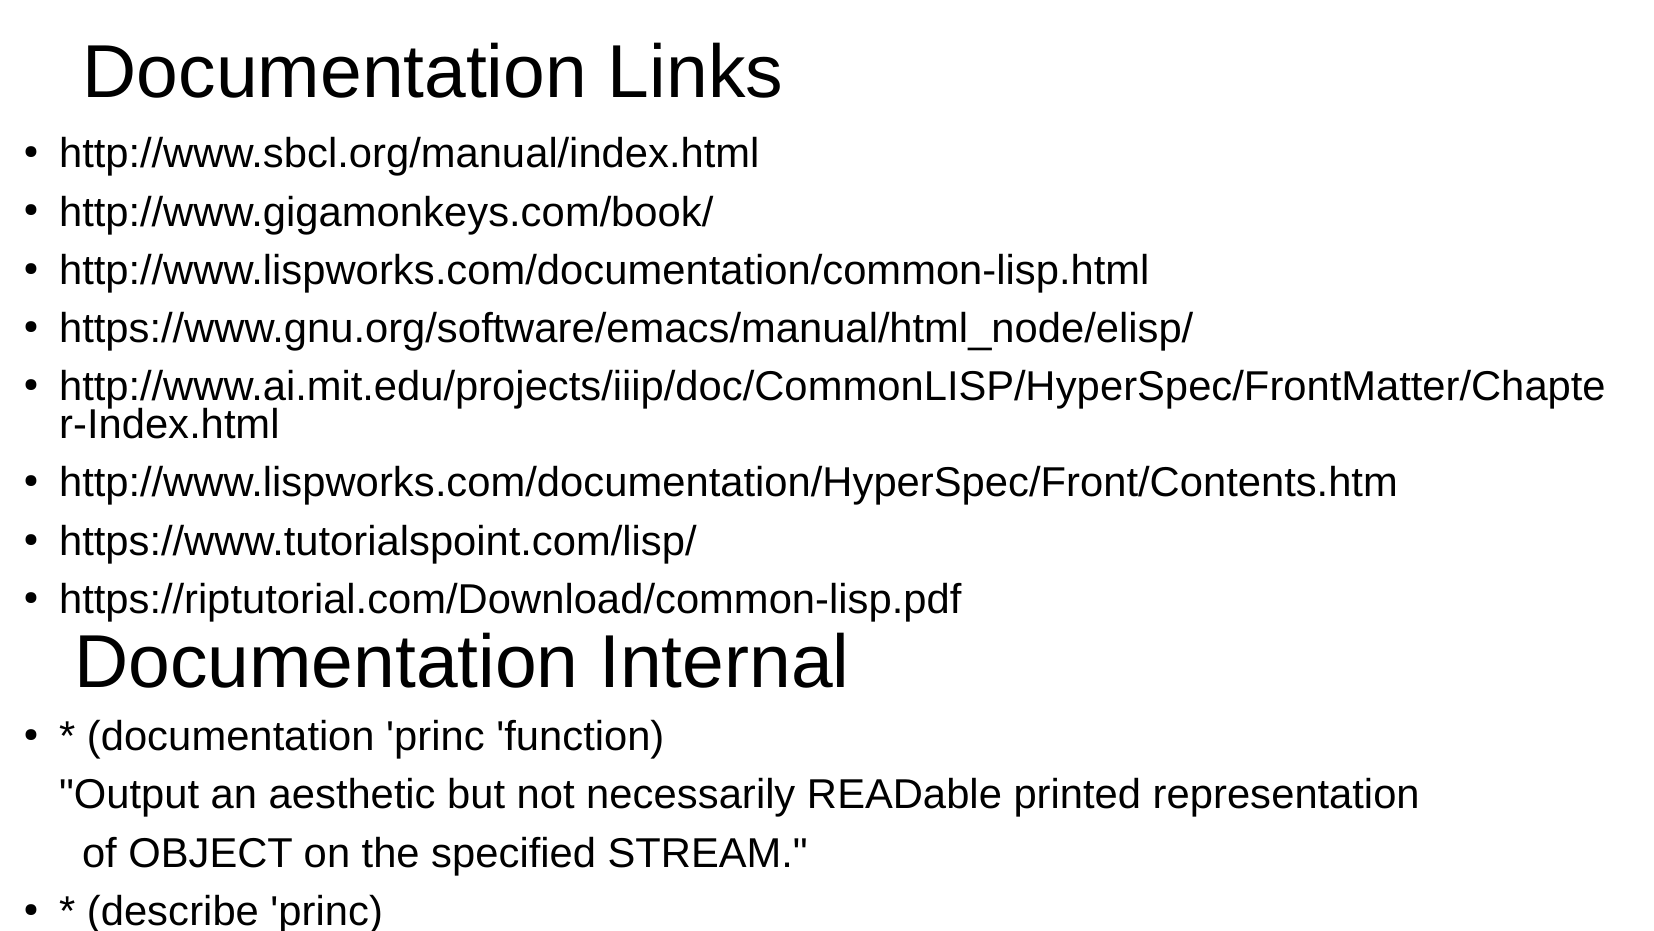

# Documentation Links
http://www.sbcl.org/manual/index.html
http://www.gigamonkeys.com/book/
http://www.lispworks.com/documentation/common-lisp.html
https://www.gnu.org/software/emacs/manual/html_node/elisp/
http://www.ai.mit.edu/projects/iiip/doc/CommonLISP/HyperSpec/FrontMatter/Chapter-Index.html
http://www.lispworks.com/documentation/HyperSpec/Front/Contents.htm
https://www.tutorialspoint.com/lisp/
https://riptutorial.com/Download/common-lisp.pdf
Documentation Internal
* (documentation 'princ 'function)
"Output an aesthetic but not necessarily READable printed representation
 of OBJECT on the specified STREAM."
* (describe 'princ)